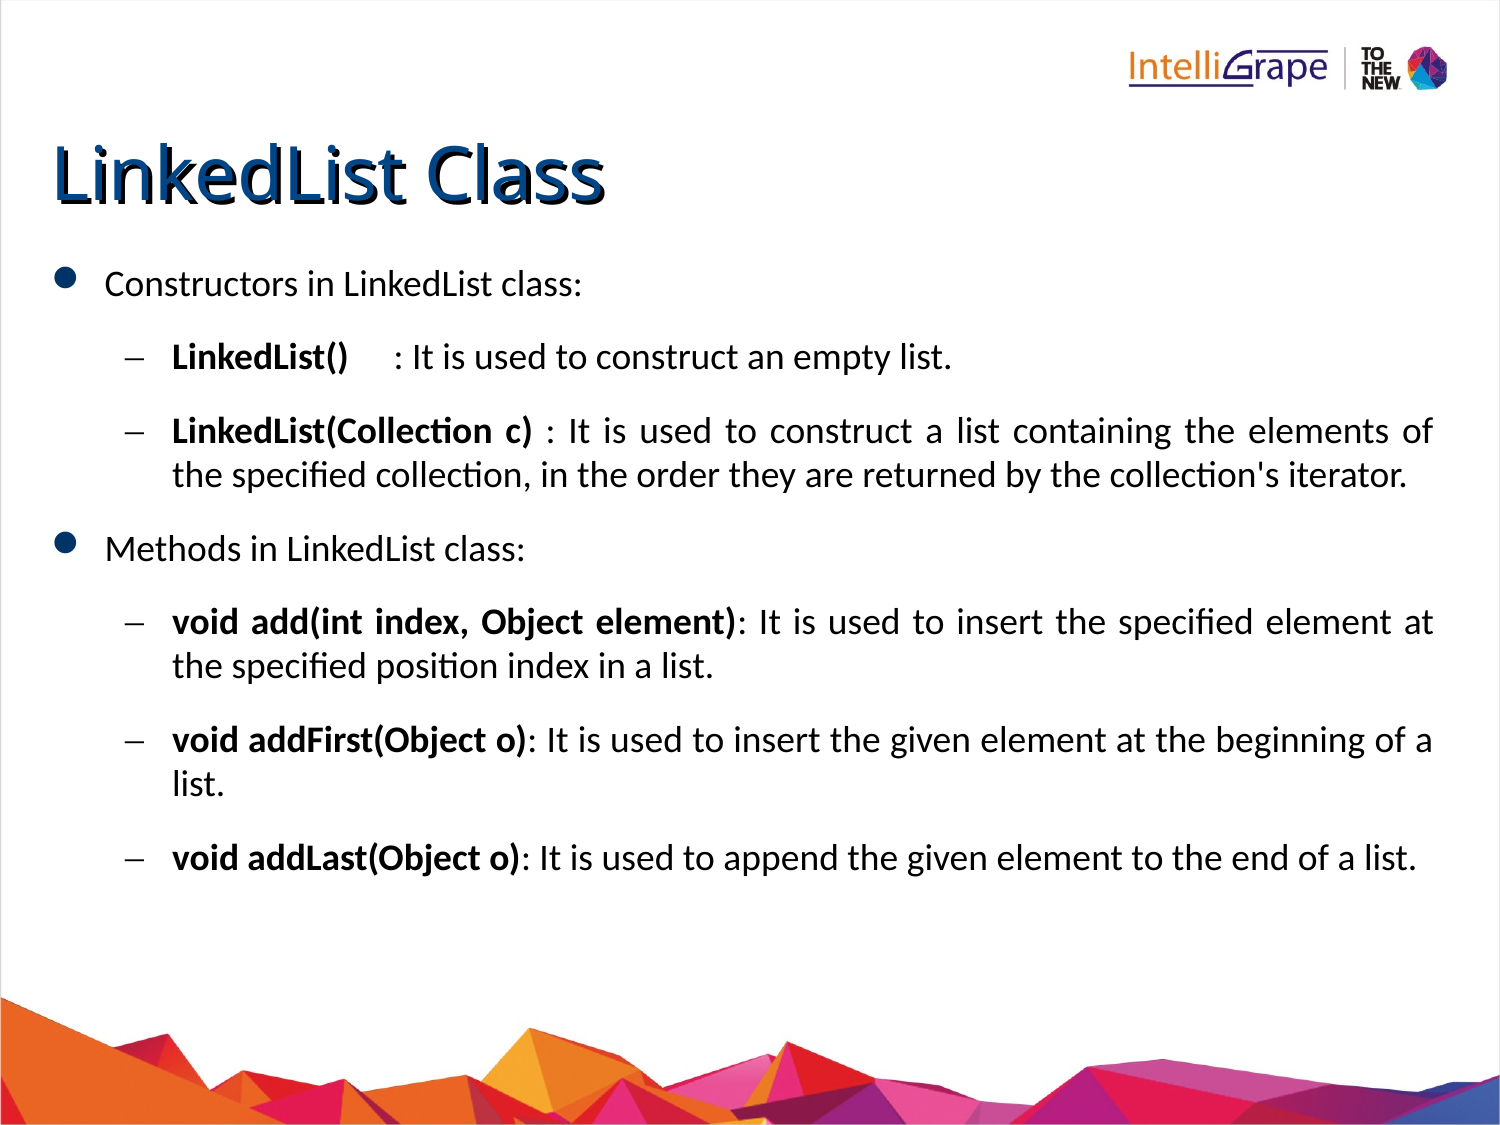

LinkedList Class
Constructors in LinkedList class:
LinkedList()	: It is used to construct an empty list.
LinkedList(Collection c)	: It is used to construct a list containing the elements of the specified collection, in the order they are returned by the collection's iterator.
Methods in LinkedList class:
void add(int index, Object element): It is used to insert the specified element at the specified position index in a list.
void addFirst(Object o): It is used to insert the given element at the beginning of a list.
void addLast(Object o): It is used to append the given element to the end of a list.